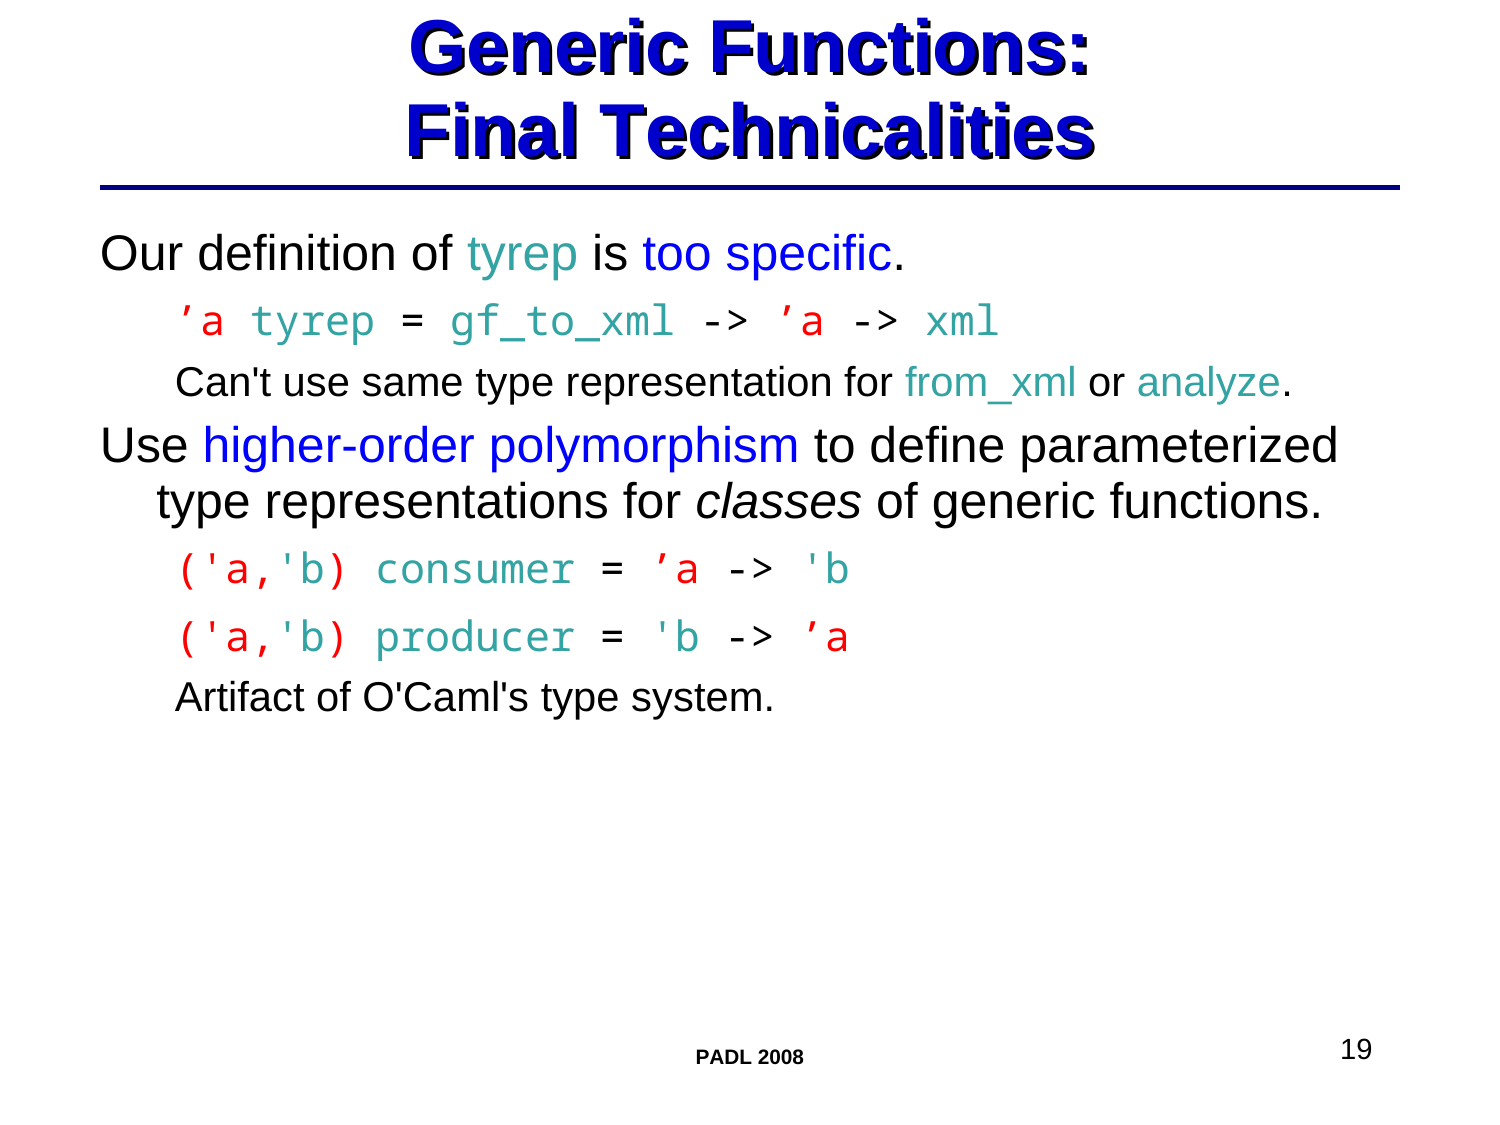

# Generic Functions: Final Technicalities
Our definition of tyrep is too specific.
’a tyrep = gf_to_xml -> ’a -> xml
Can't use same type representation for from_xml or analyze.
Use higher-order polymorphism to define parameterized type representations for classes of generic functions.
('a,'b) consumer = ’a -> 'b
('a,'b) producer = 'b -> ’a
Artifact of O'Caml's type system.
19